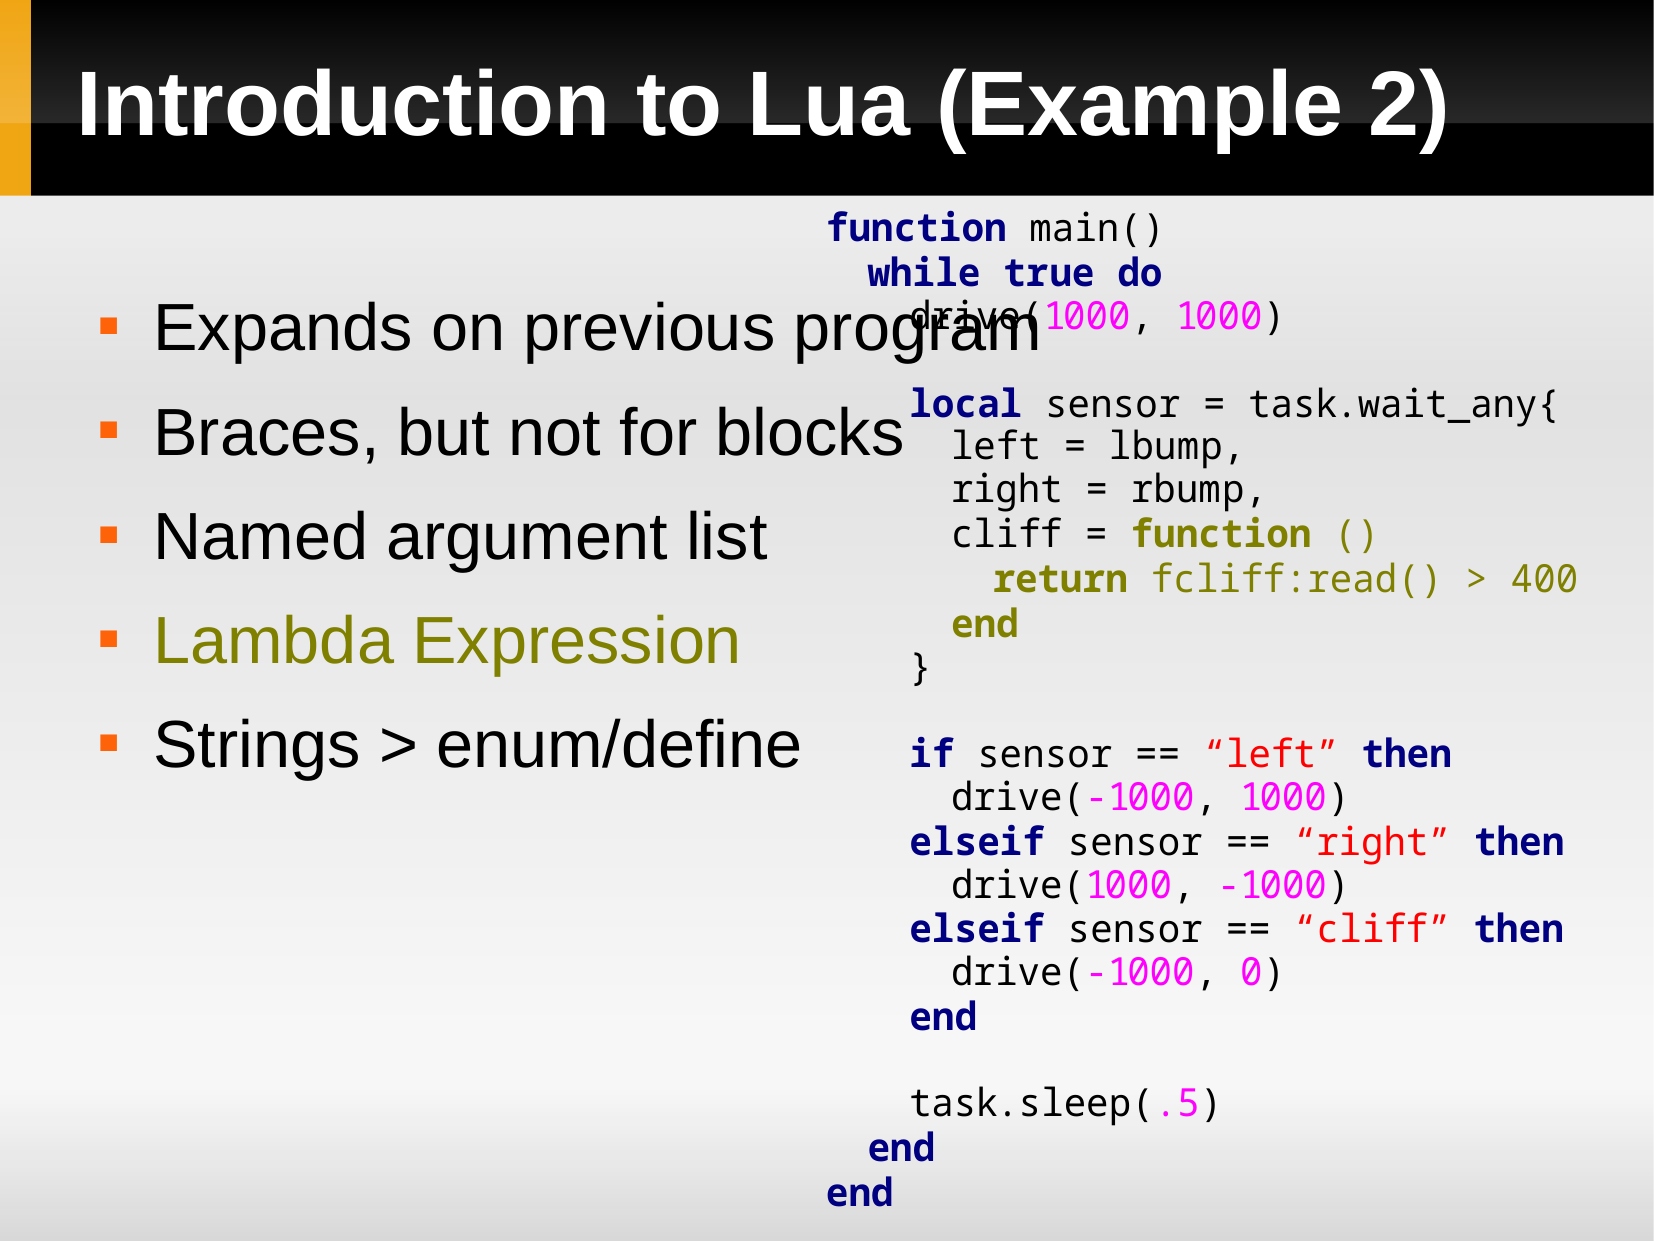

# Introduction to Lua (Example 2)
Expands on previous program
Braces, but not for blocks
Named argument list
Lambda Expression
Strings > enum/define